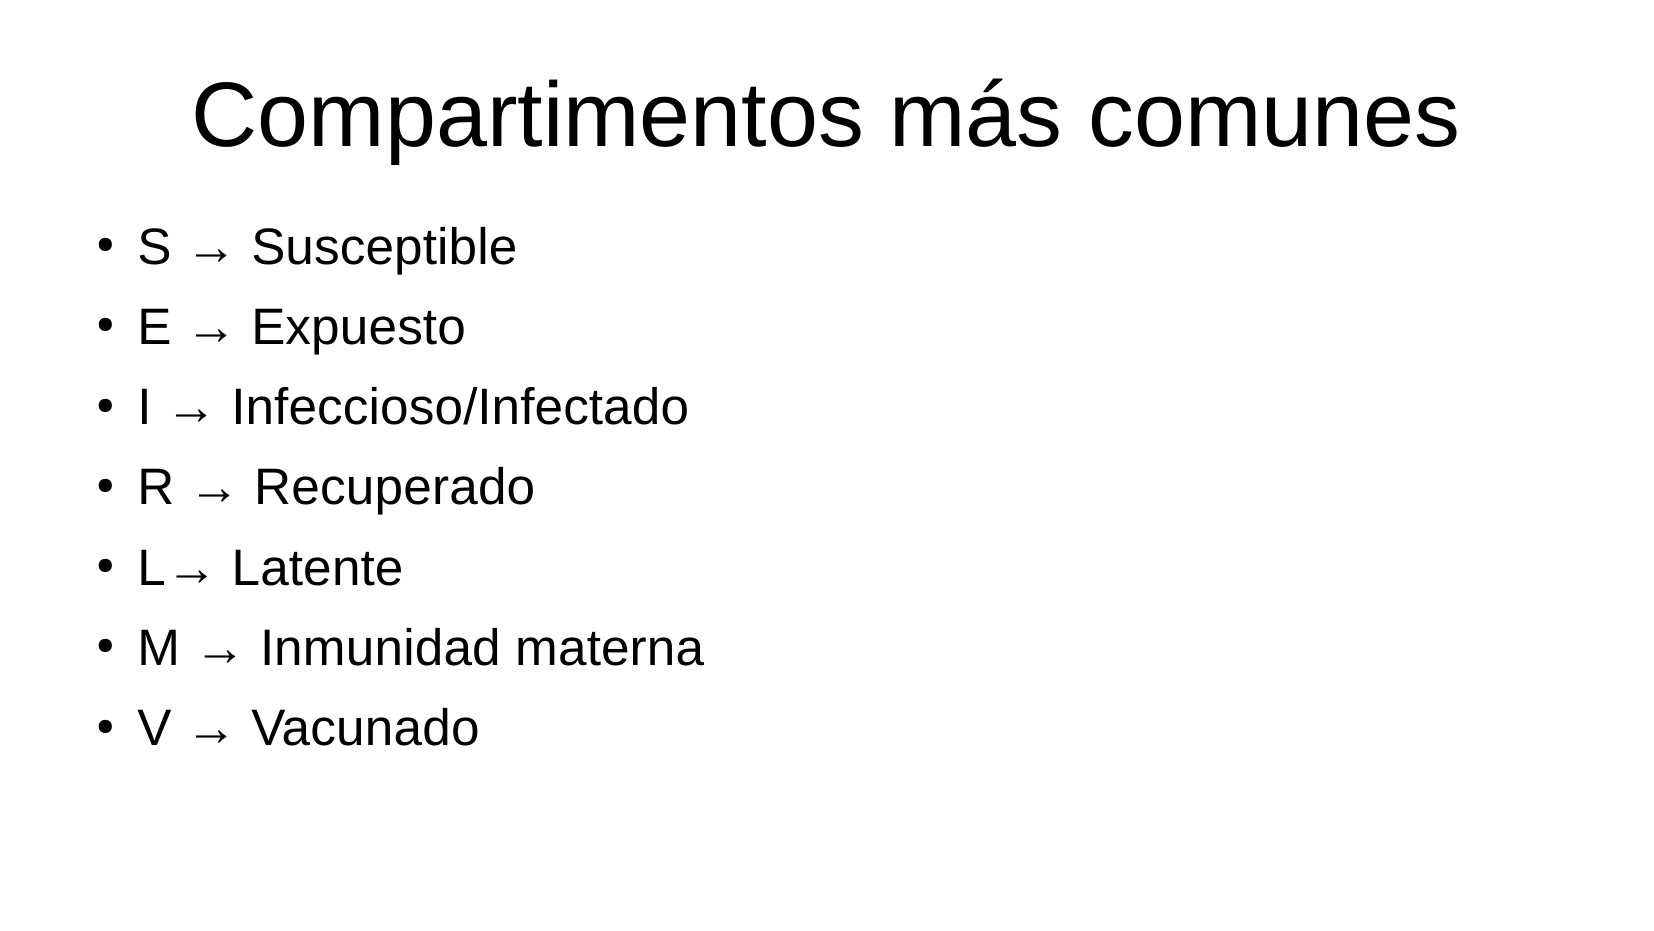

# Compartimentos más comunes
S → Susceptible
E → Expuesto
I → Infeccioso/Infectado
R → Recuperado
L→ Latente
M → Inmunidad materna
V → Vacunado